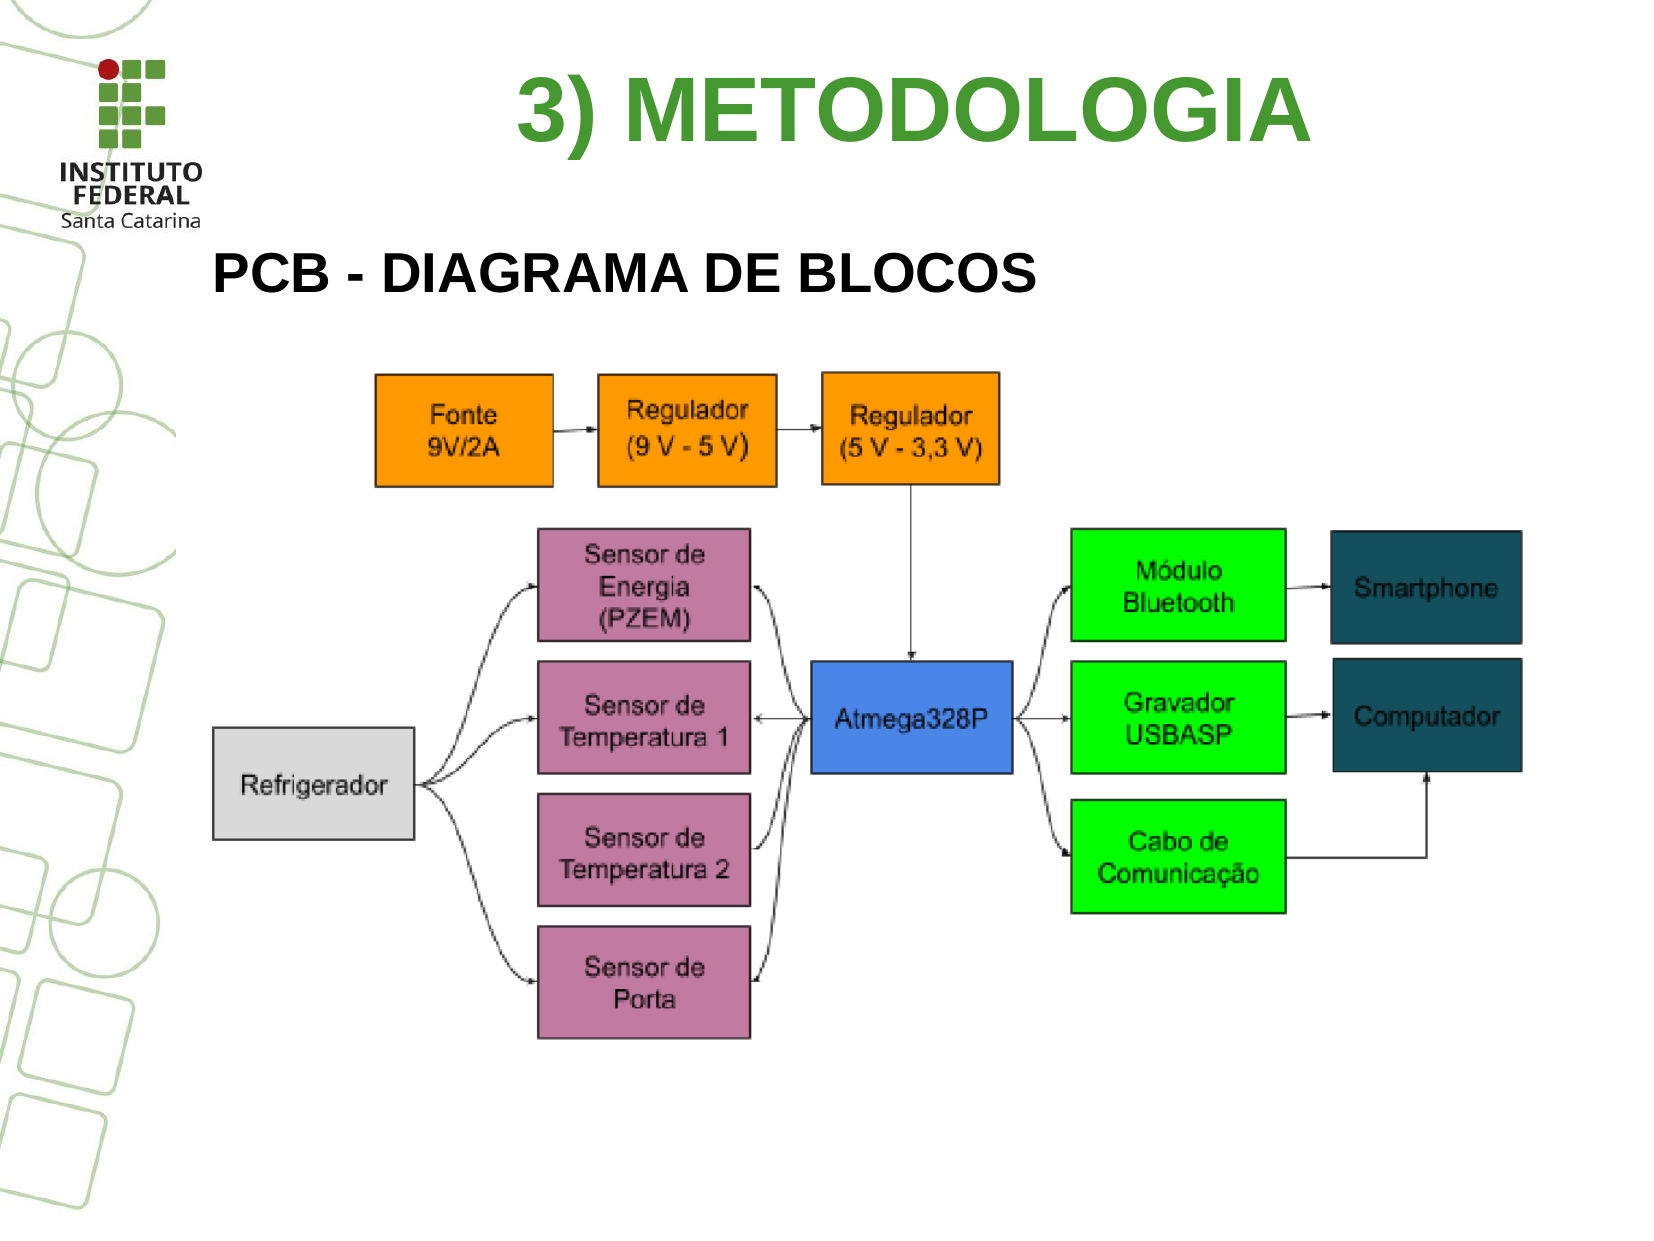

# 3) METODOLOGIA
PCB - DIAGRAMA DE BLOCOS